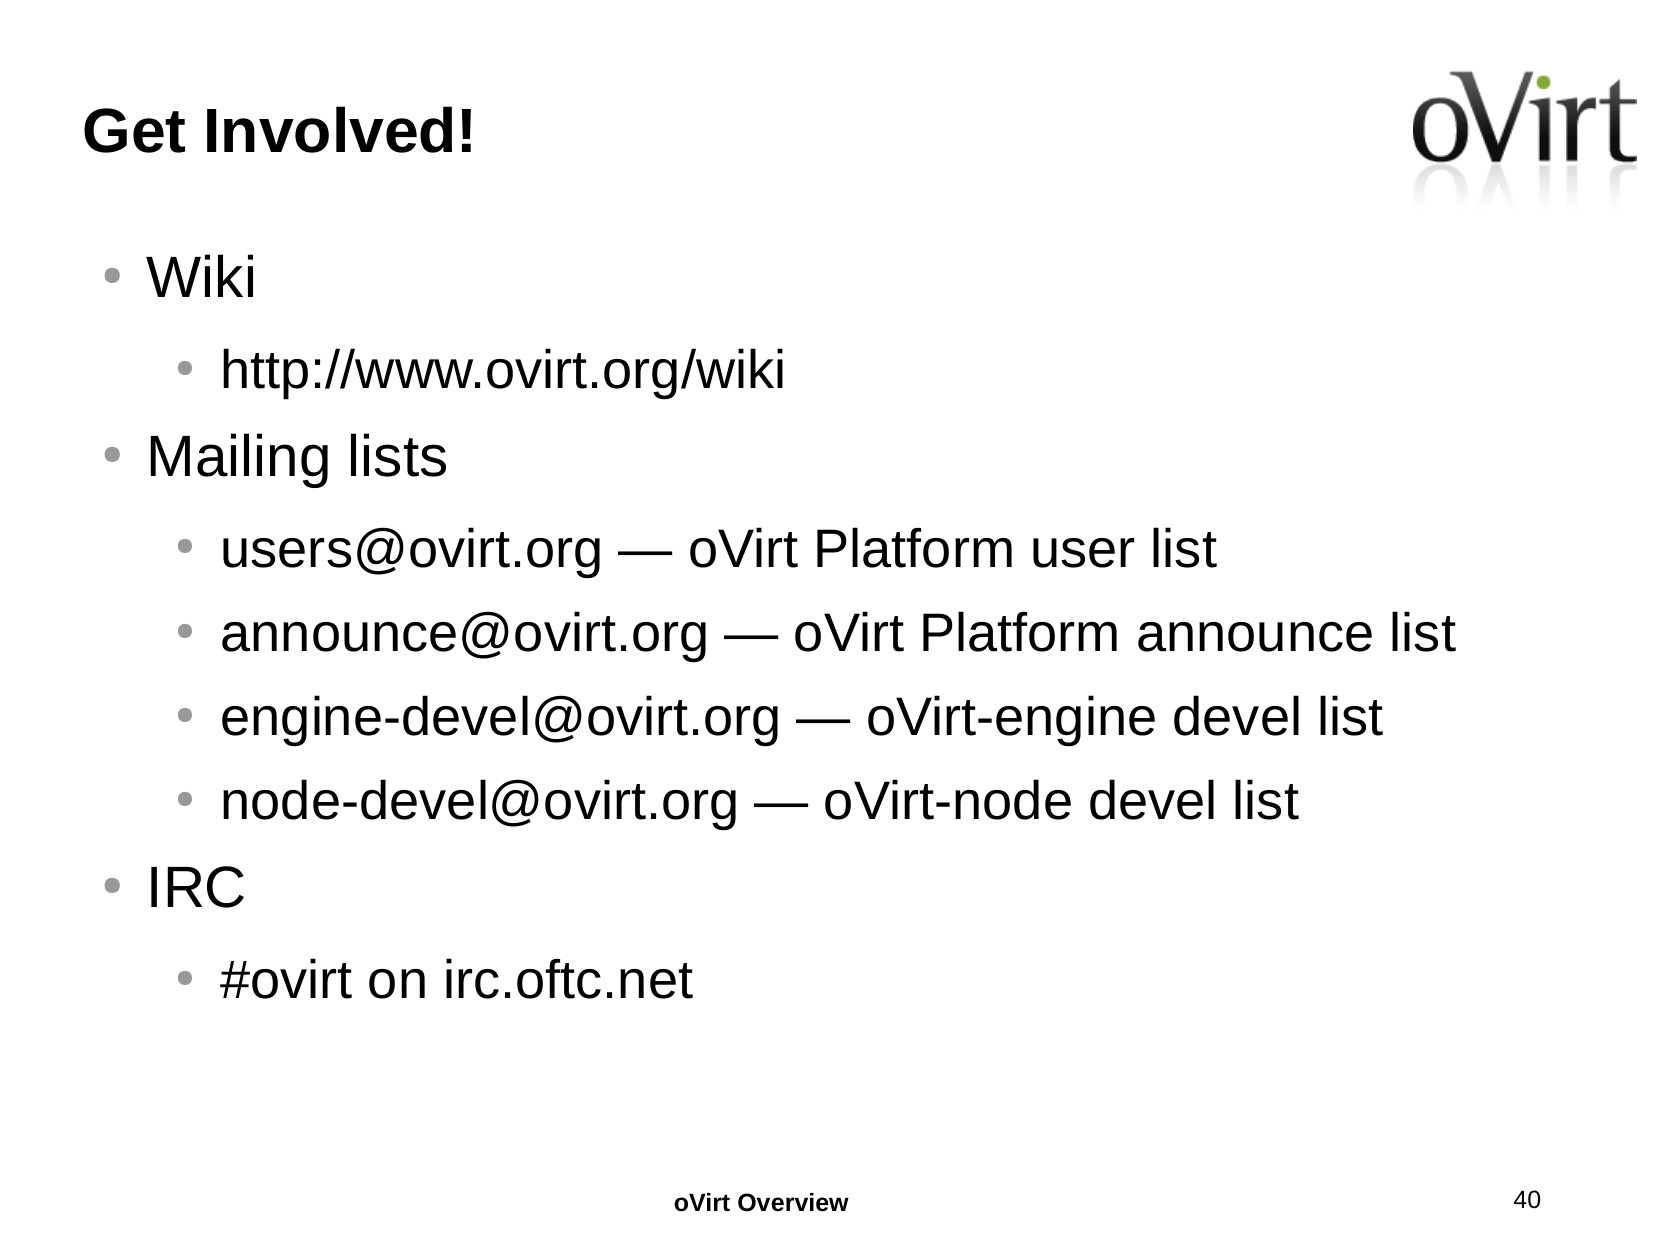

# Get Involved!
Wiki
http://www.ovirt.org/wiki
Mailing lists
users@ovirt.org — oVirt Platform user list
announce@ovirt.org — oVirt Platform announce list
engine-devel@ovirt.org — oVirt-engine devel list
node-devel@ovirt.org — oVirt-node devel list
IRC
#ovirt on irc.oftc.net